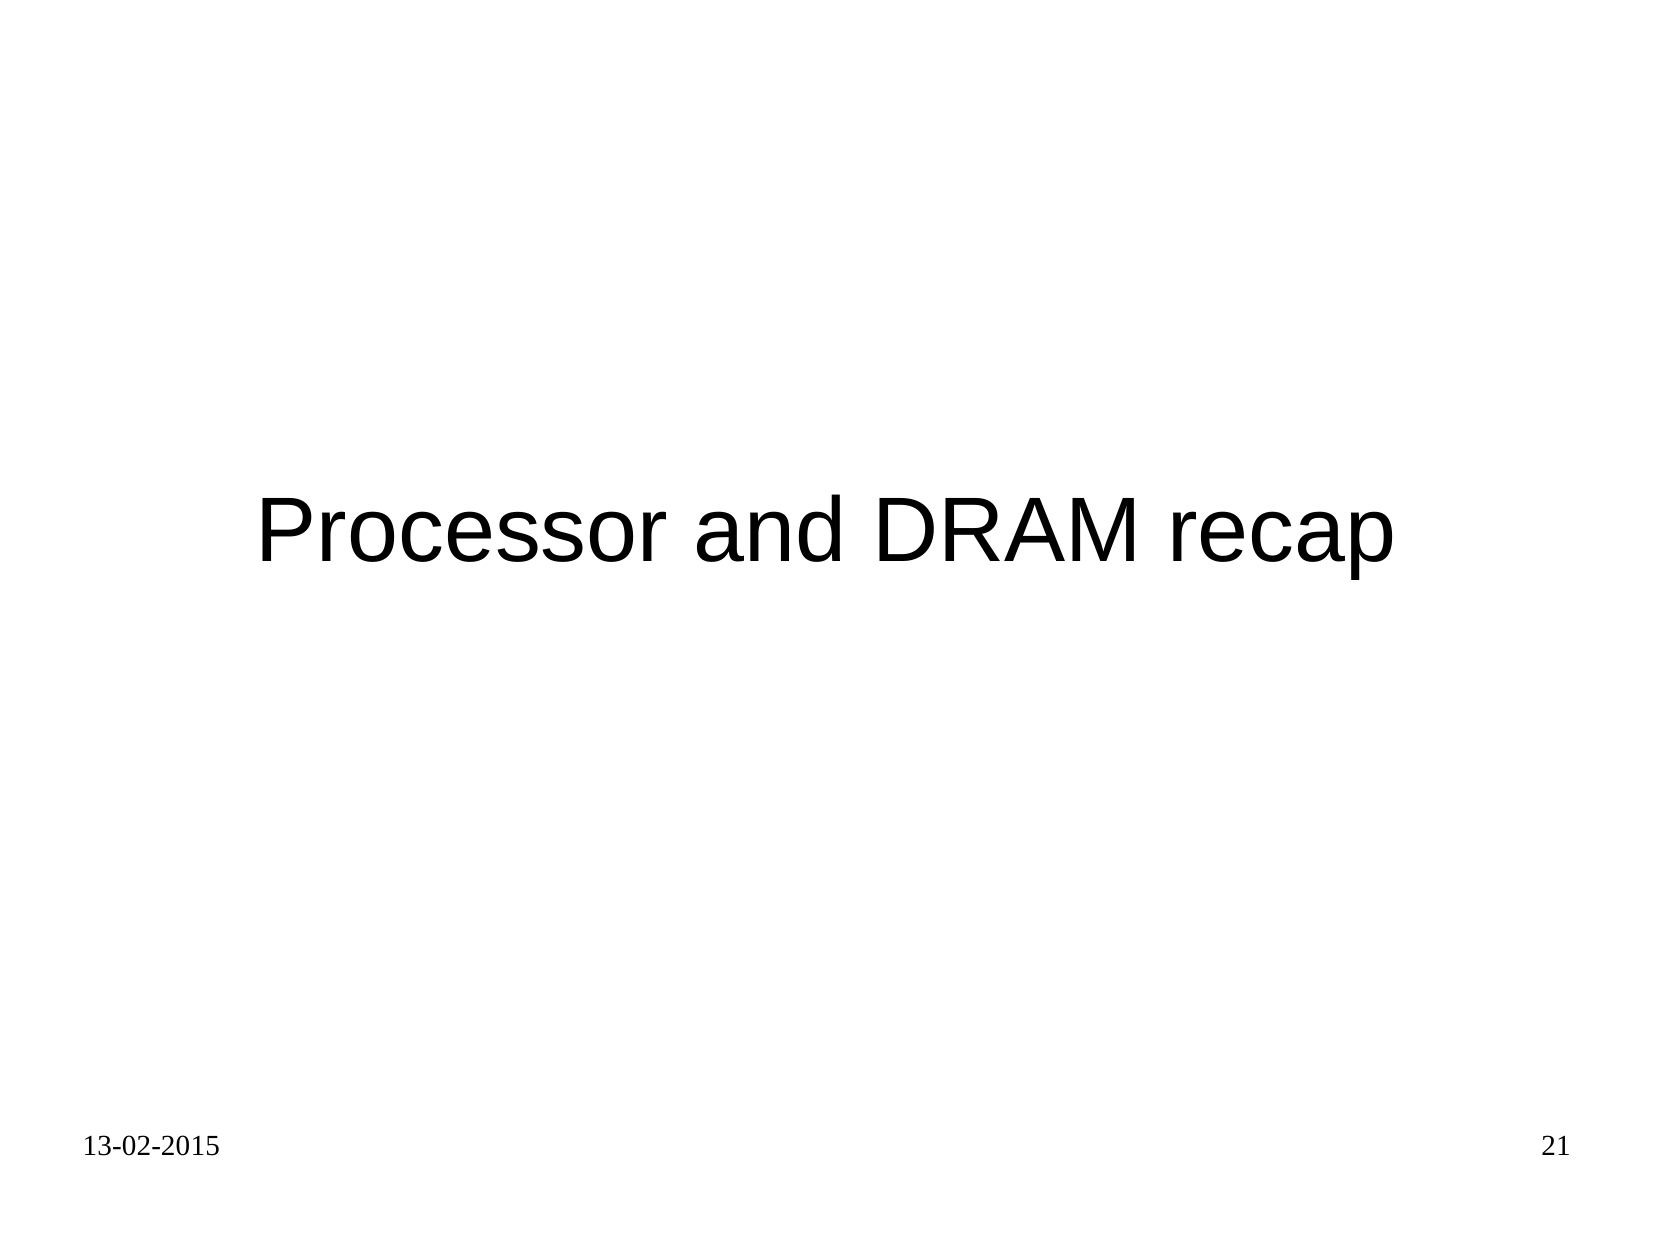

# Processor and DRAM recap
13-02-2015
21